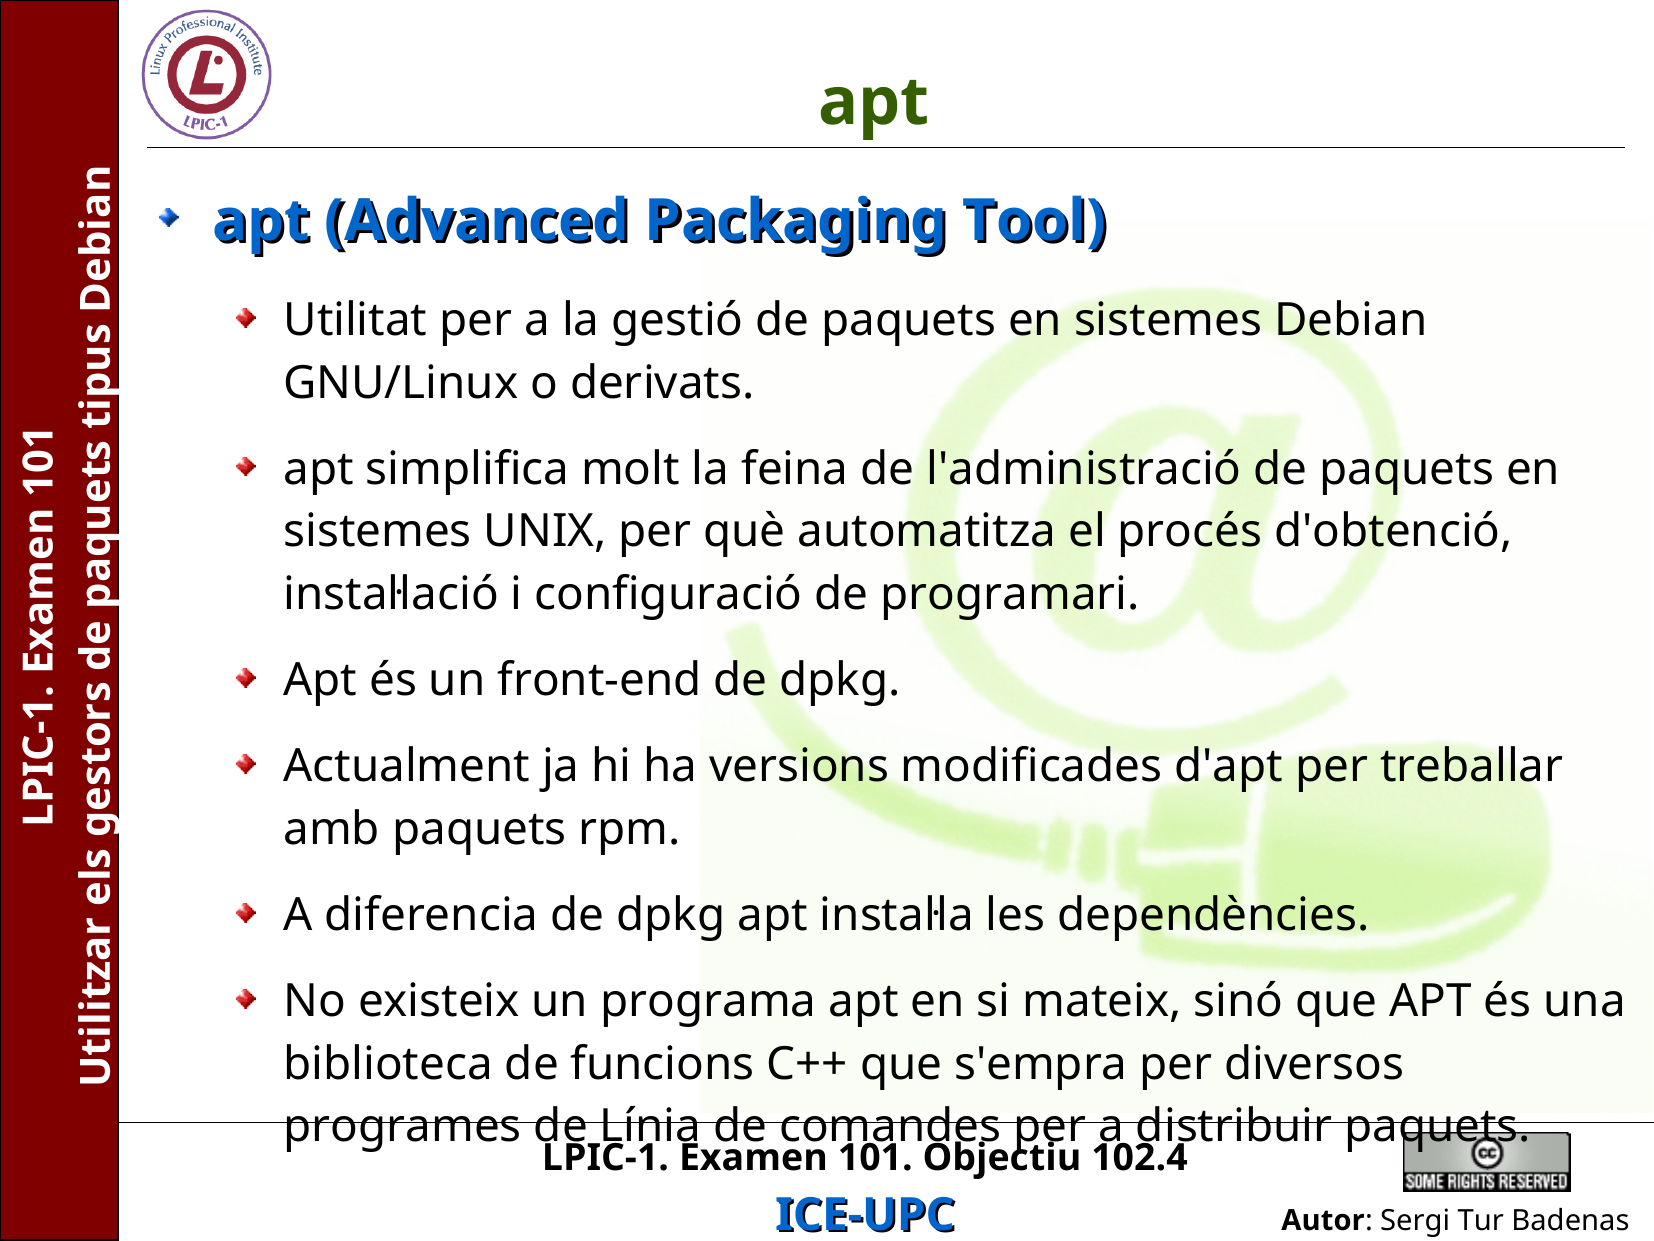

# apt
apt (Advanced Packaging Tool)
Utilitat per a la gestió de paquets en sistemes Debian GNU/Linux o derivats.
apt simplifica molt la feina de l'administració de paquets en sistemes UNIX, per què automatitza el procés d'obtenció, instal·lació i configuració de programari.
Apt és un front-end de dpkg.
Actualment ja hi ha versions modificades d'apt per treballar amb paquets rpm.
A diferencia de dpkg apt instal·la les dependències.
No existeix un programa apt en si mateix, sinó que APT és una biblioteca de funcions C++ que s'empra per diversos programes de Línia de comandes per a distribuir paquets.